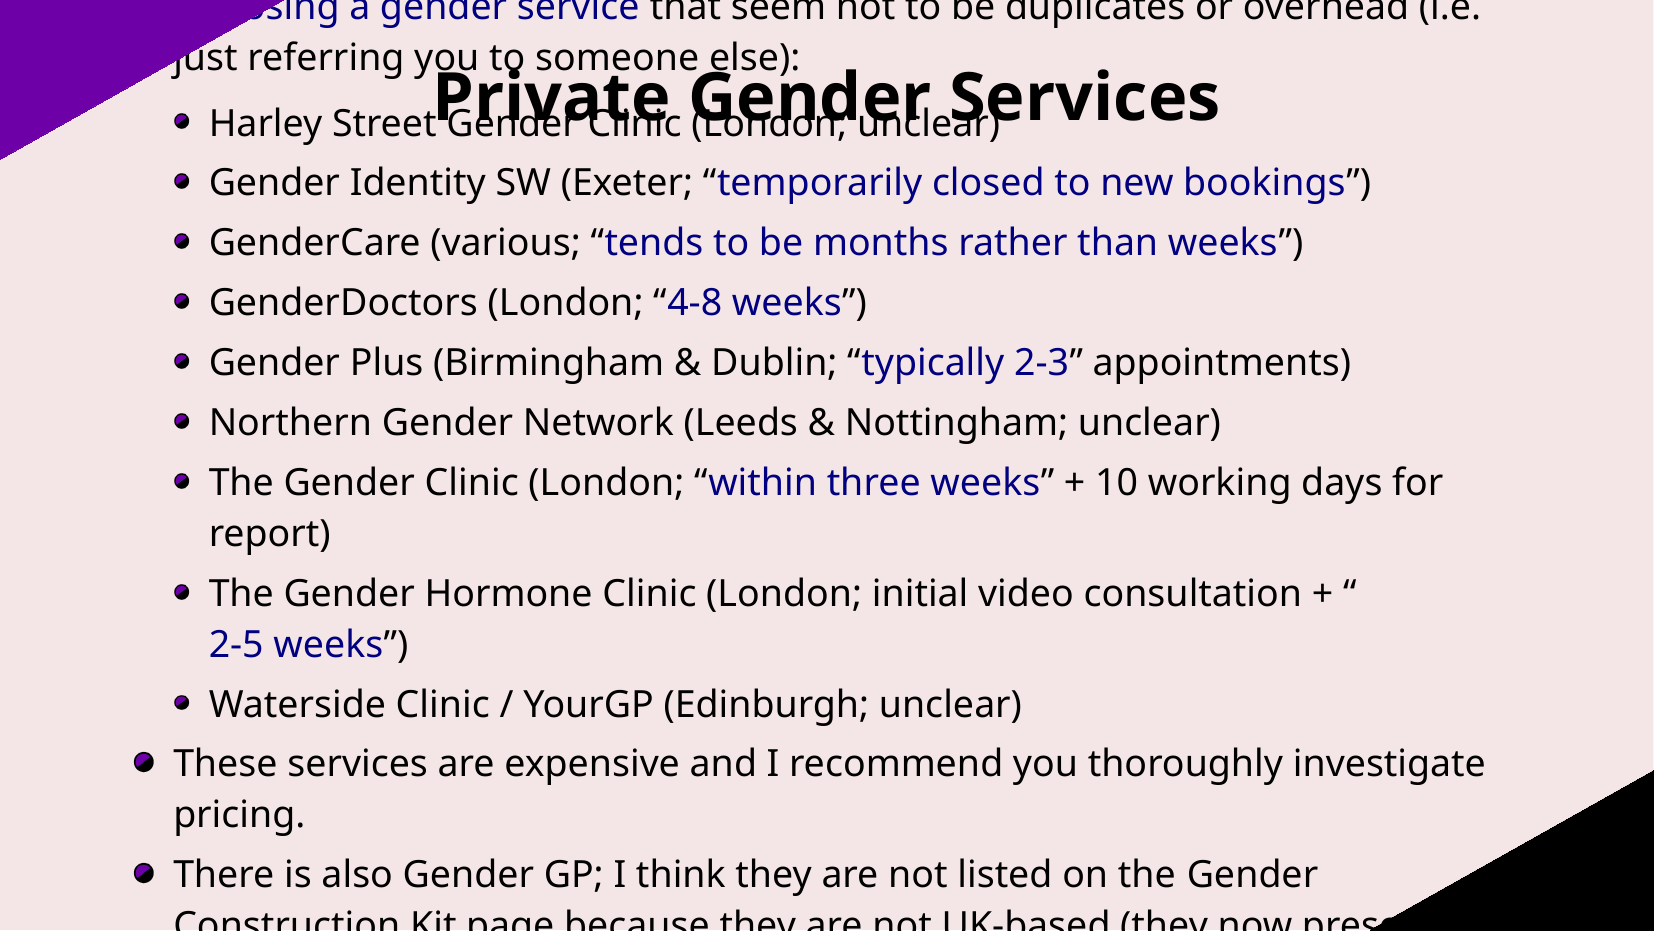

Here are the private services listed by TransActual’s Choosing a gender service that seem not to be duplicates or overhead (i.e. just referring you to someone else):
Harley Street Gender Clinic (London; unclear)
Gender Identity SW (Exeter; “temporarily closed to new bookings”)
GenderCare (various; “tends to be months rather than weeks”)
GenderDoctors (London; “4-8 weeks”)
Gender Plus (Birmingham & Dublin; “typically 2-3” appointments)
Northern Gender Network (Leeds & Nottingham; unclear)
The Gender Clinic (London; “within three weeks” + 10 working days for report)
The Gender Hormone Clinic (London; initial video consultation + “2-5 weeks”)
Waterside Clinic / YourGP (Edinburgh; unclear)
These services are expensive and I recommend you thoroughly investigate pricing.
There is also Gender GP; I think they are not listed on the Gender Construction Kit page because they are not UK-based (they now prescribe from the EU). They claim that “For most people who are secure in their gender identity and able to give informed consent, the process should only take a couple of weeks [plus time for blood tests if necessary]”.
# Private Gender Services